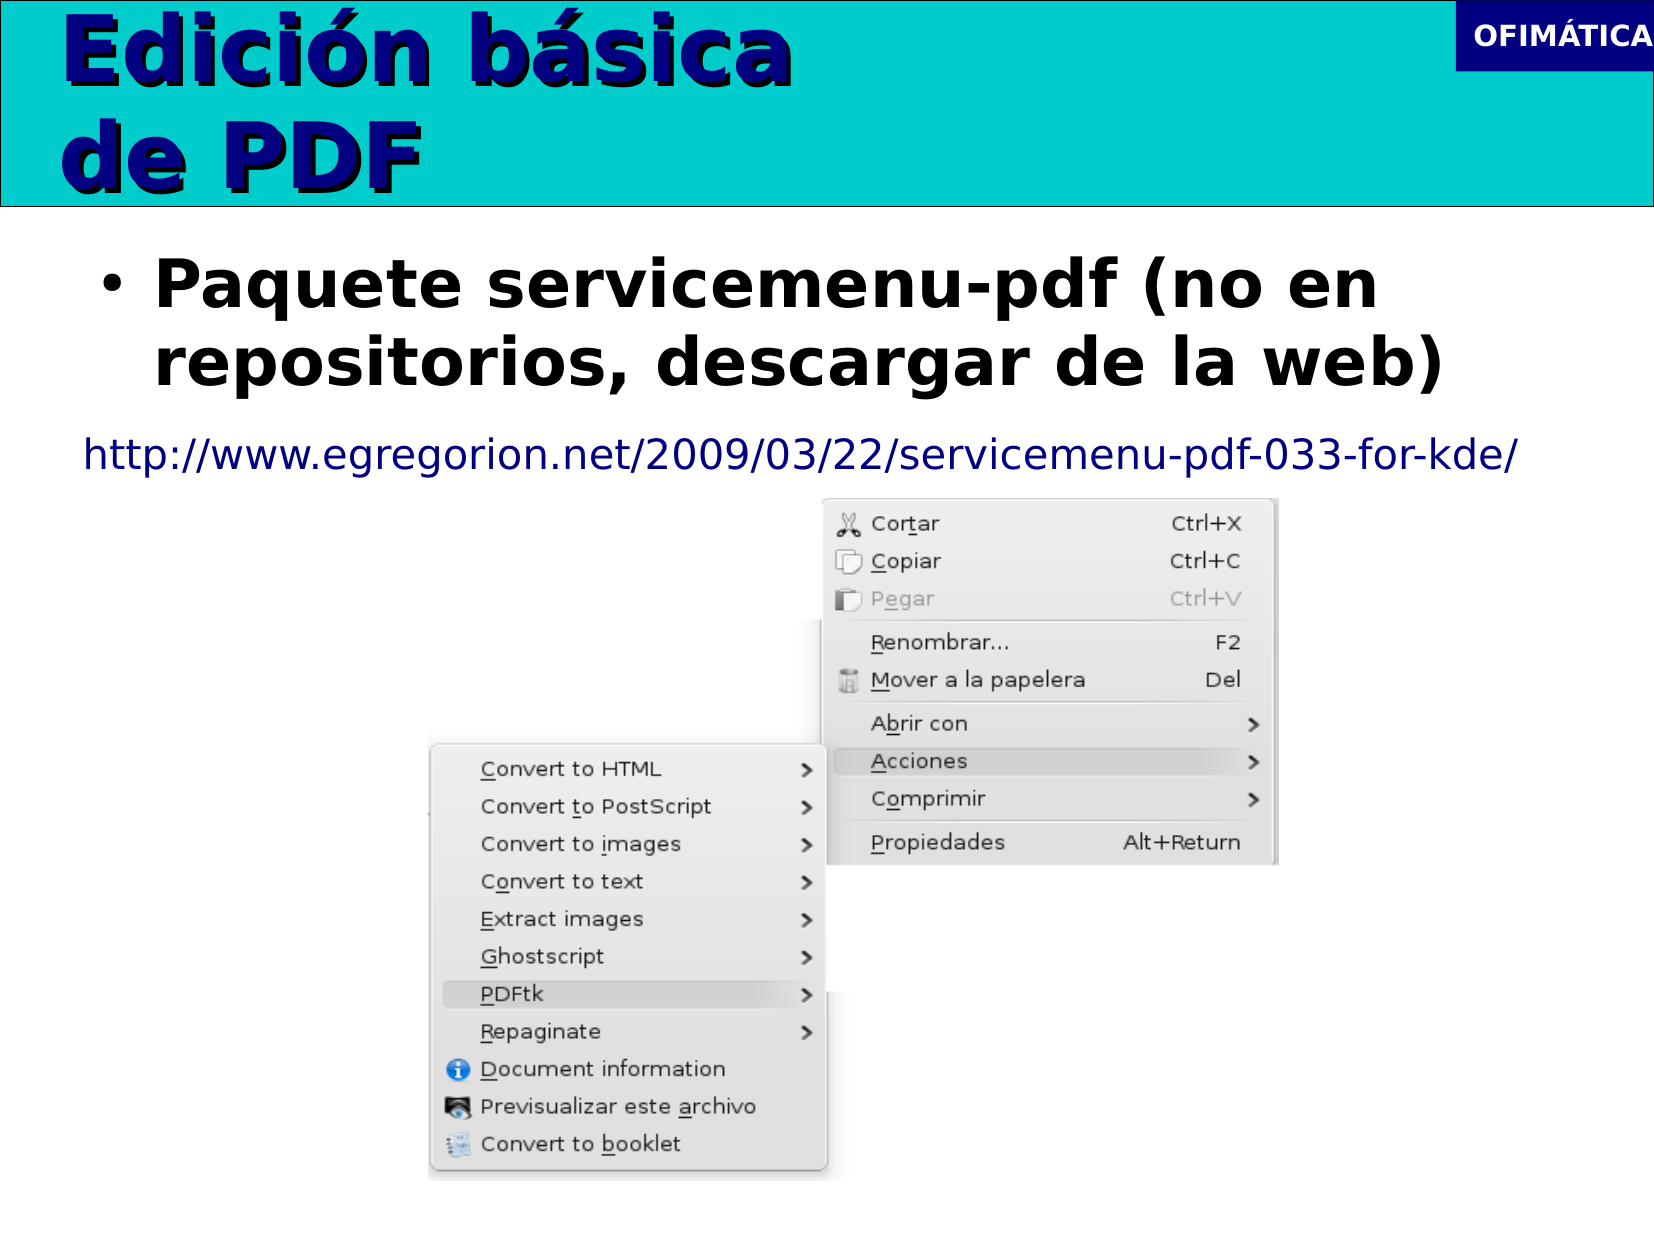

# Edición básica de PDF
OFIMÁTICA
Paquete servicemenu-pdf (no en repositorios, descargar de la web)
http://www.egregorion.net/2009/03/22/servicemenu-pdf-033-for-kde/